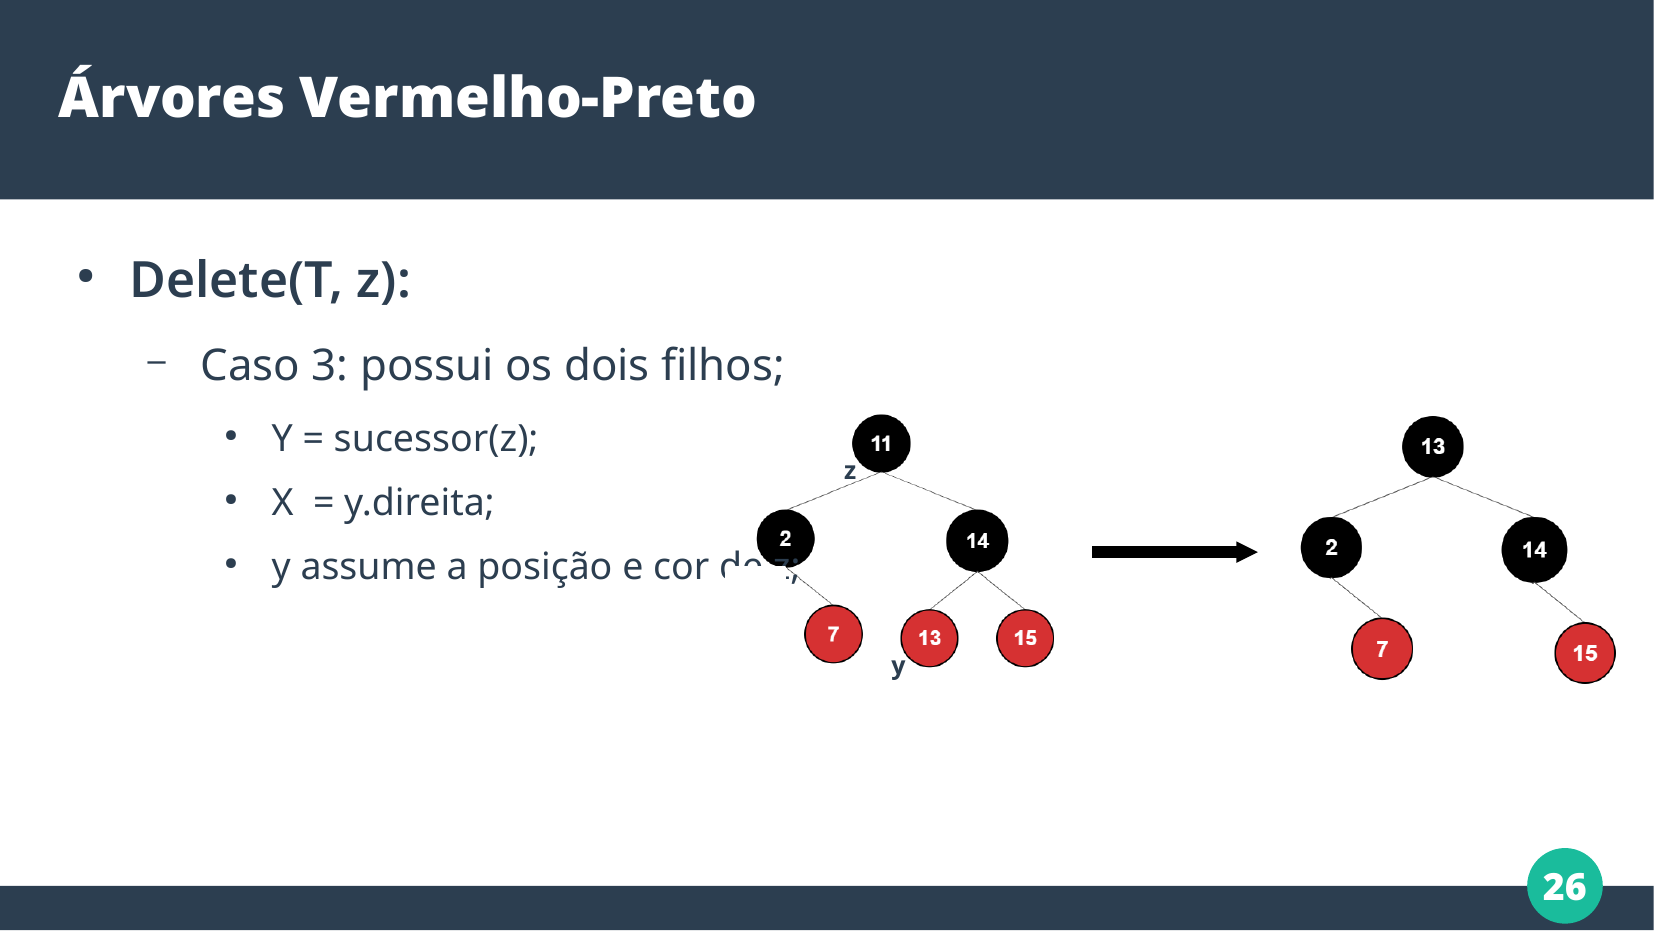

# Árvores Vermelho-Preto
Delete(T, z):
Caso 3: possui os dois filhos;
Y = sucessor(z);
X = y.direita;
y assume a posição e cor de z;
z
y